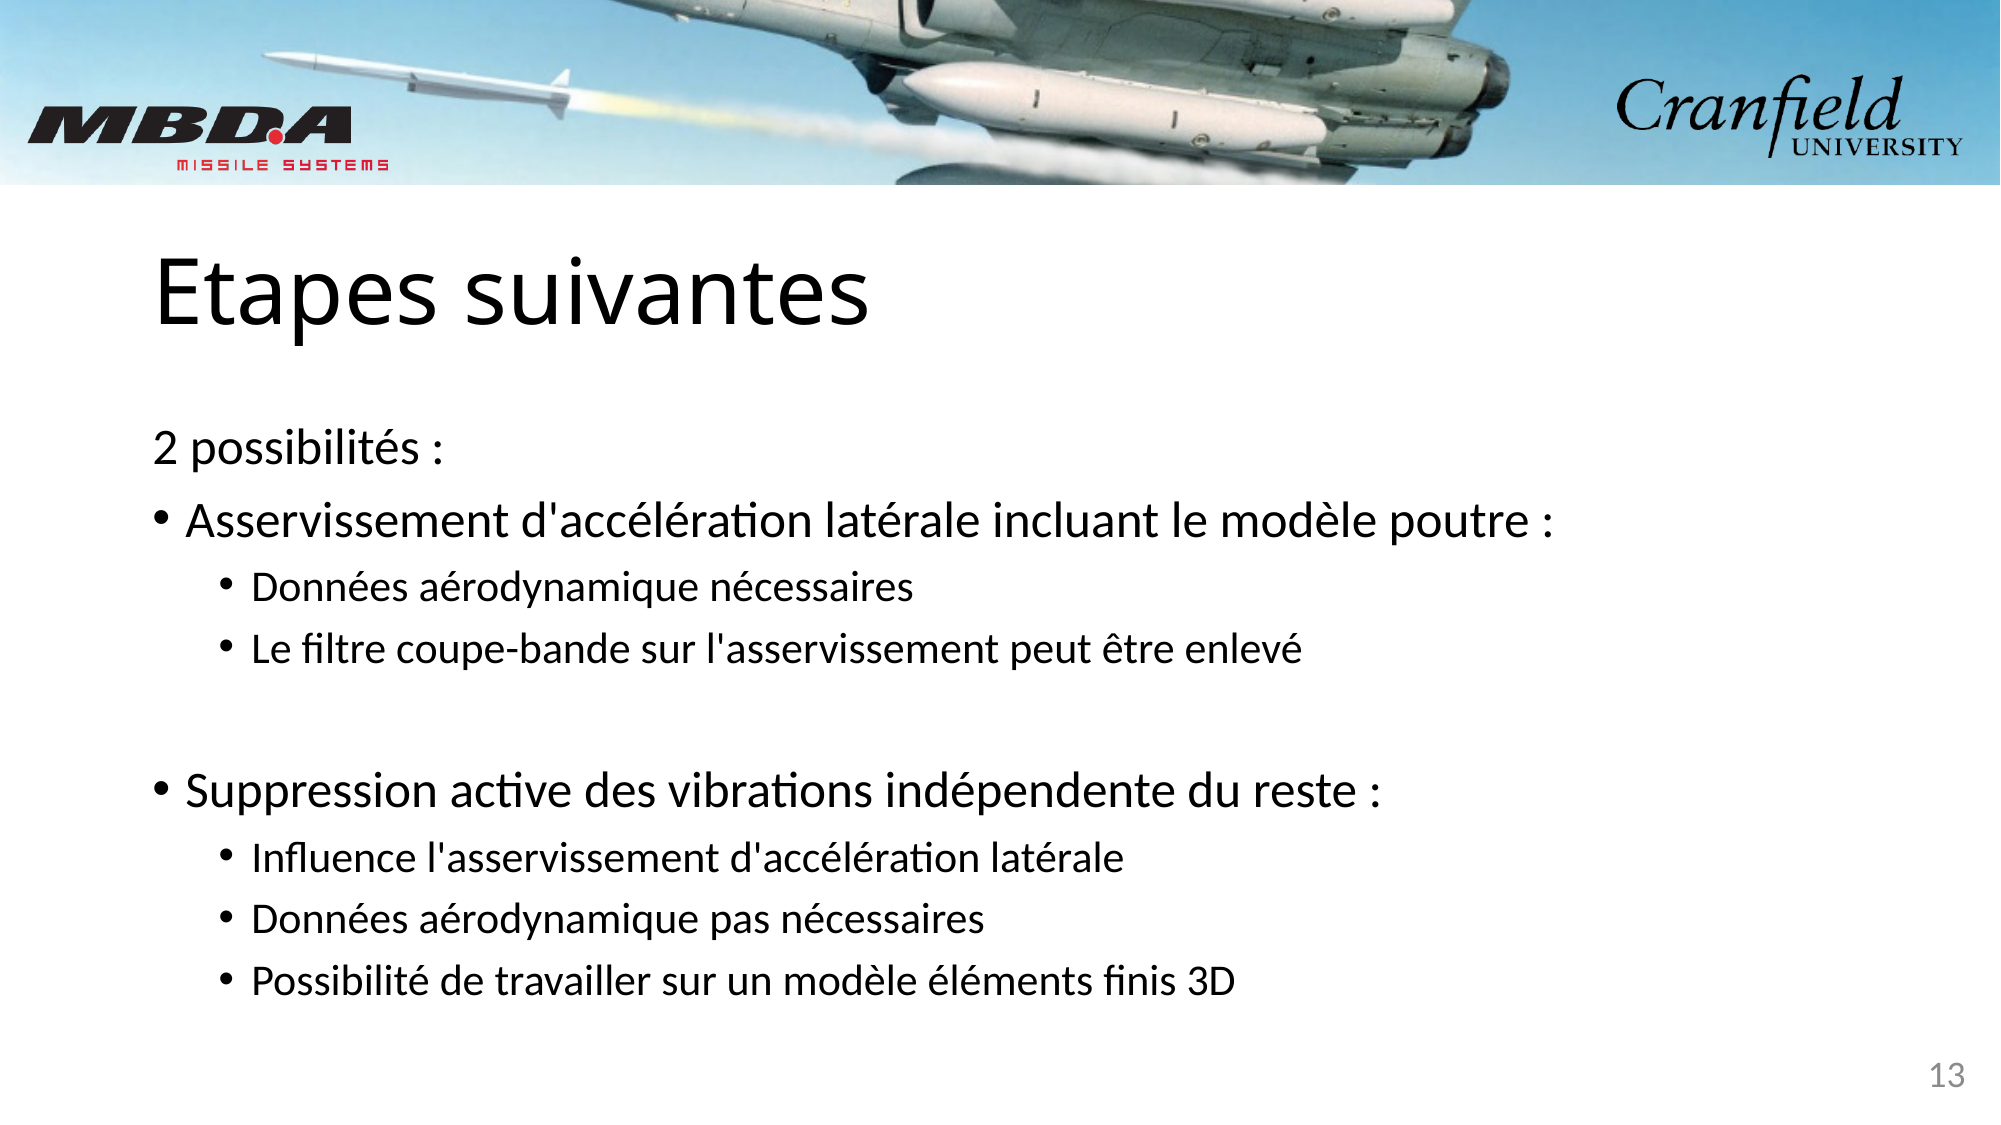

# Etapes suivantes
2 possibilités :
Asservissement d'accélération latérale incluant le modèle poutre :
Données aérodynamique nécessaires
Le filtre coupe-bande sur l'asservissement peut être enlevé
Suppression active des vibrations indépendente du reste :
Influence l'asservissement d'accélération latérale
Données aérodynamique pas nécessaires
Possibilité de travailler sur un modèle éléments finis 3D